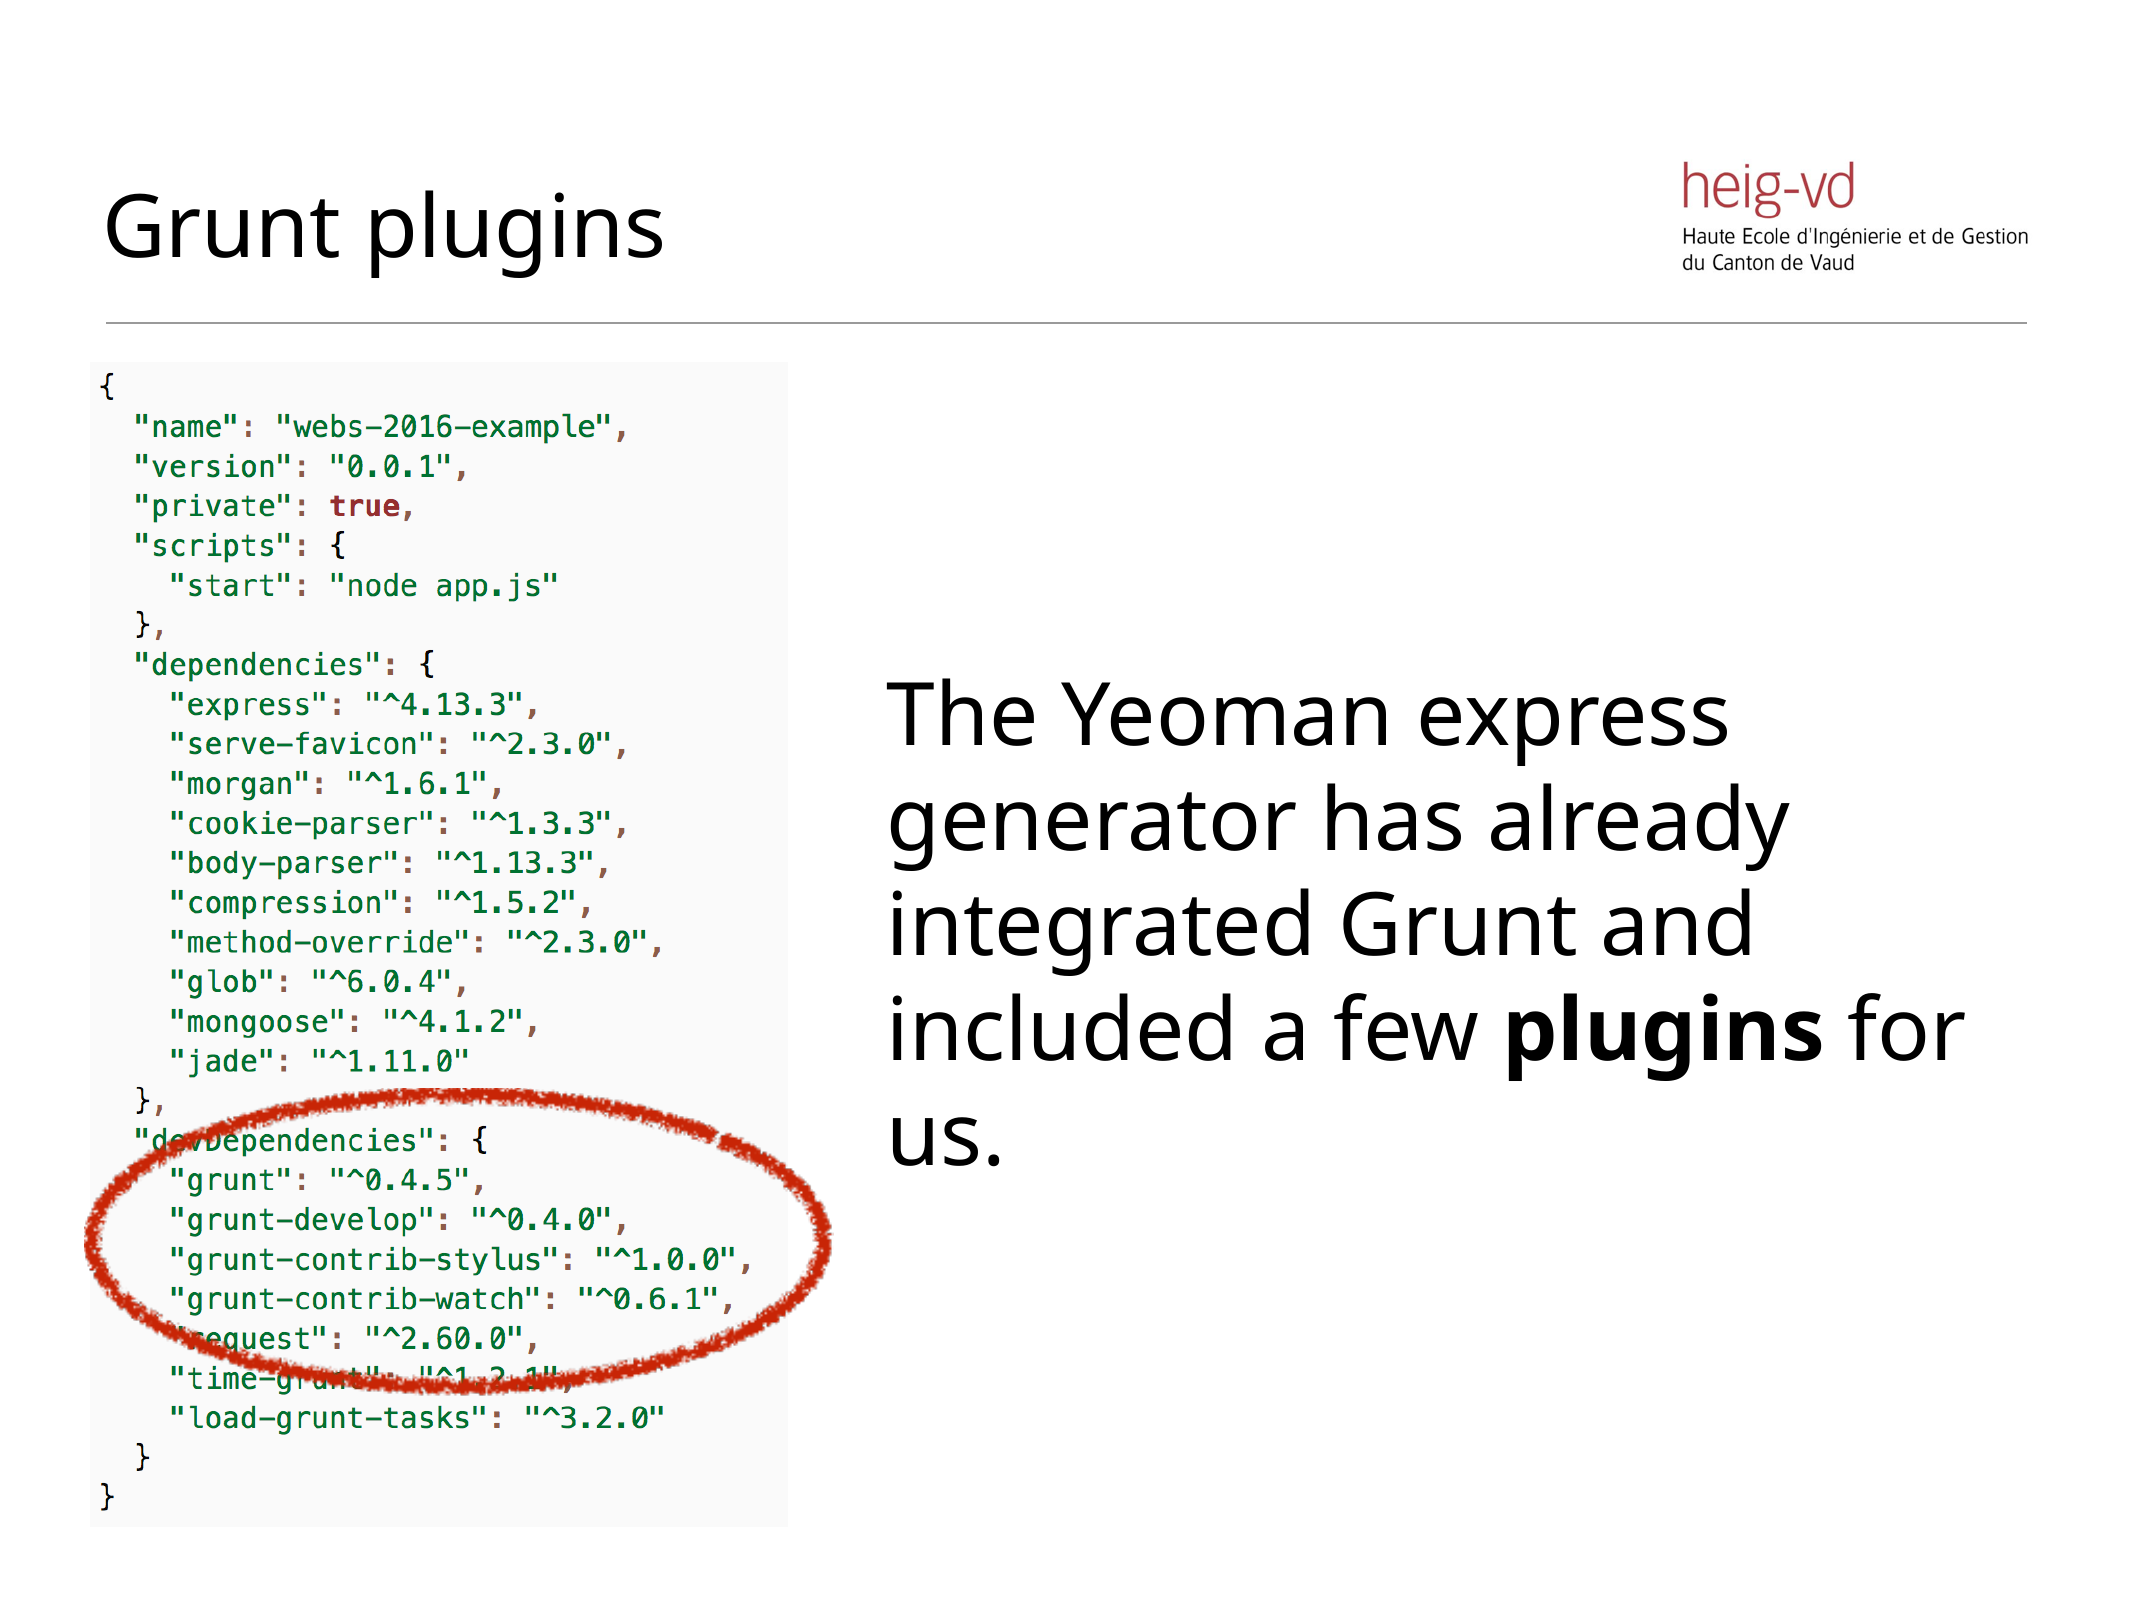

# Grunt plugins
The Yeoman express generator has already integrated Grunt and included a few plugins for us.